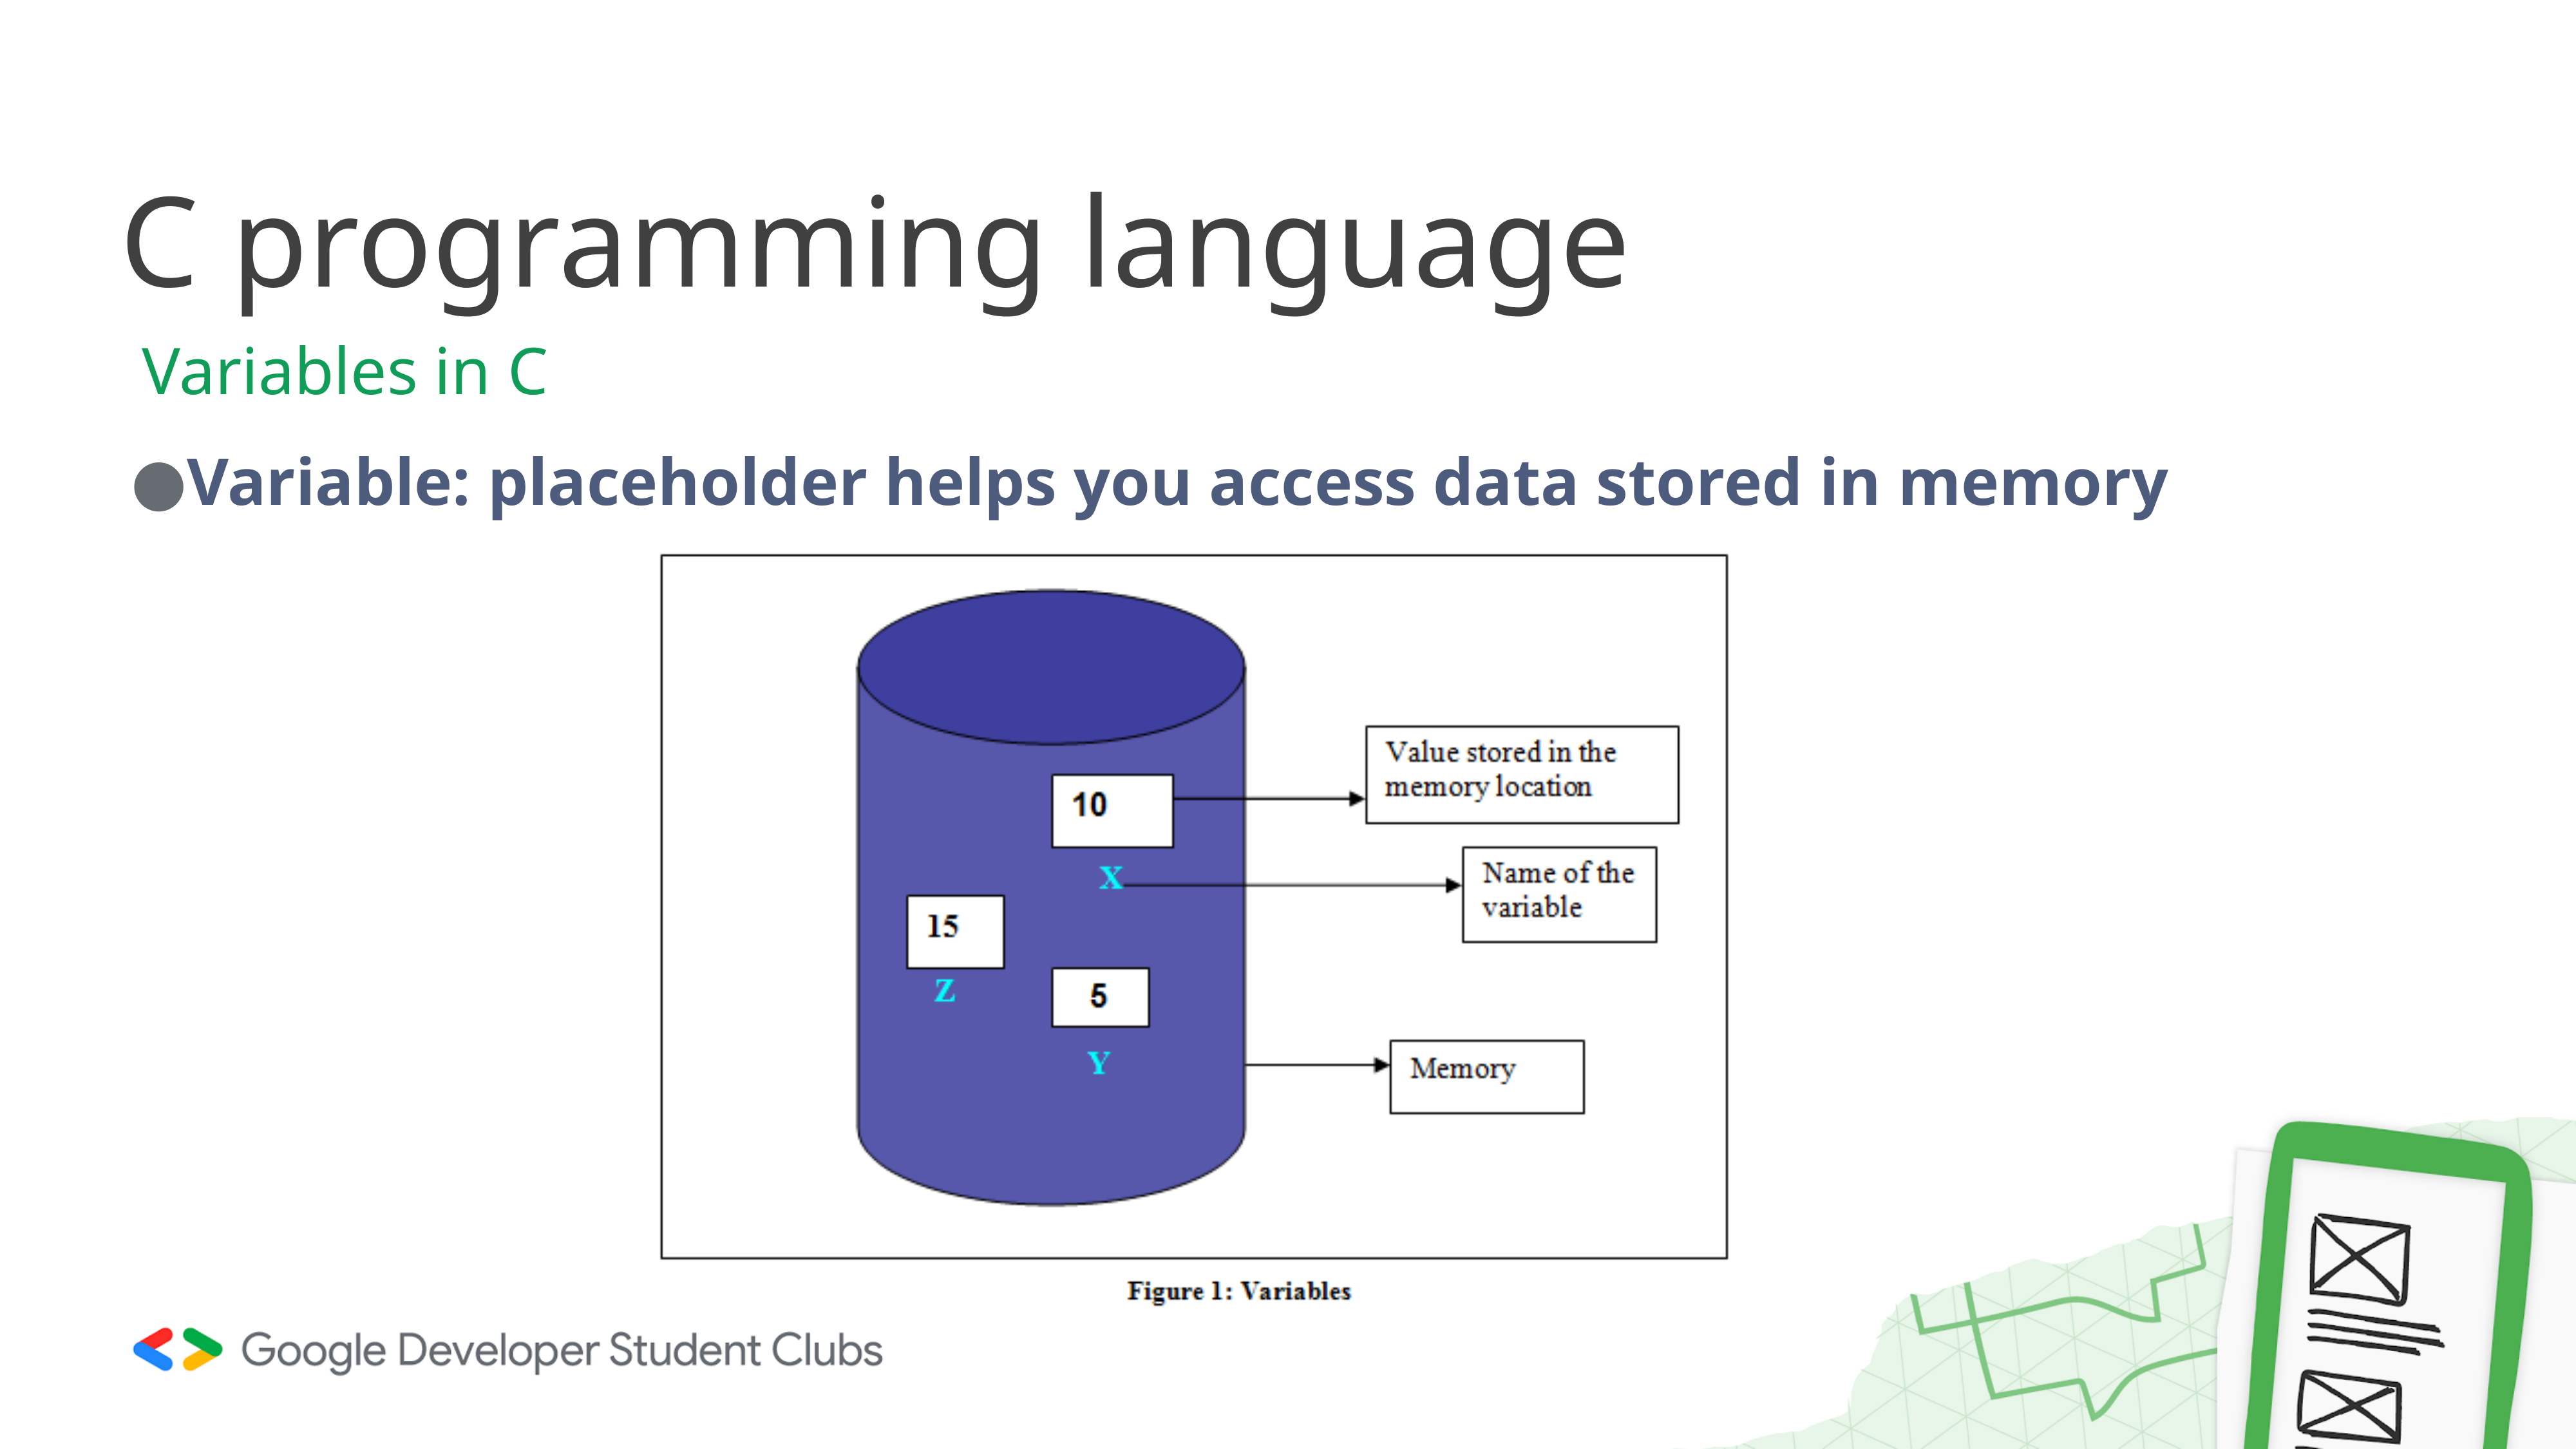

C programming language
 Variables in C
# Variable: placeholder helps you access data stored in memory